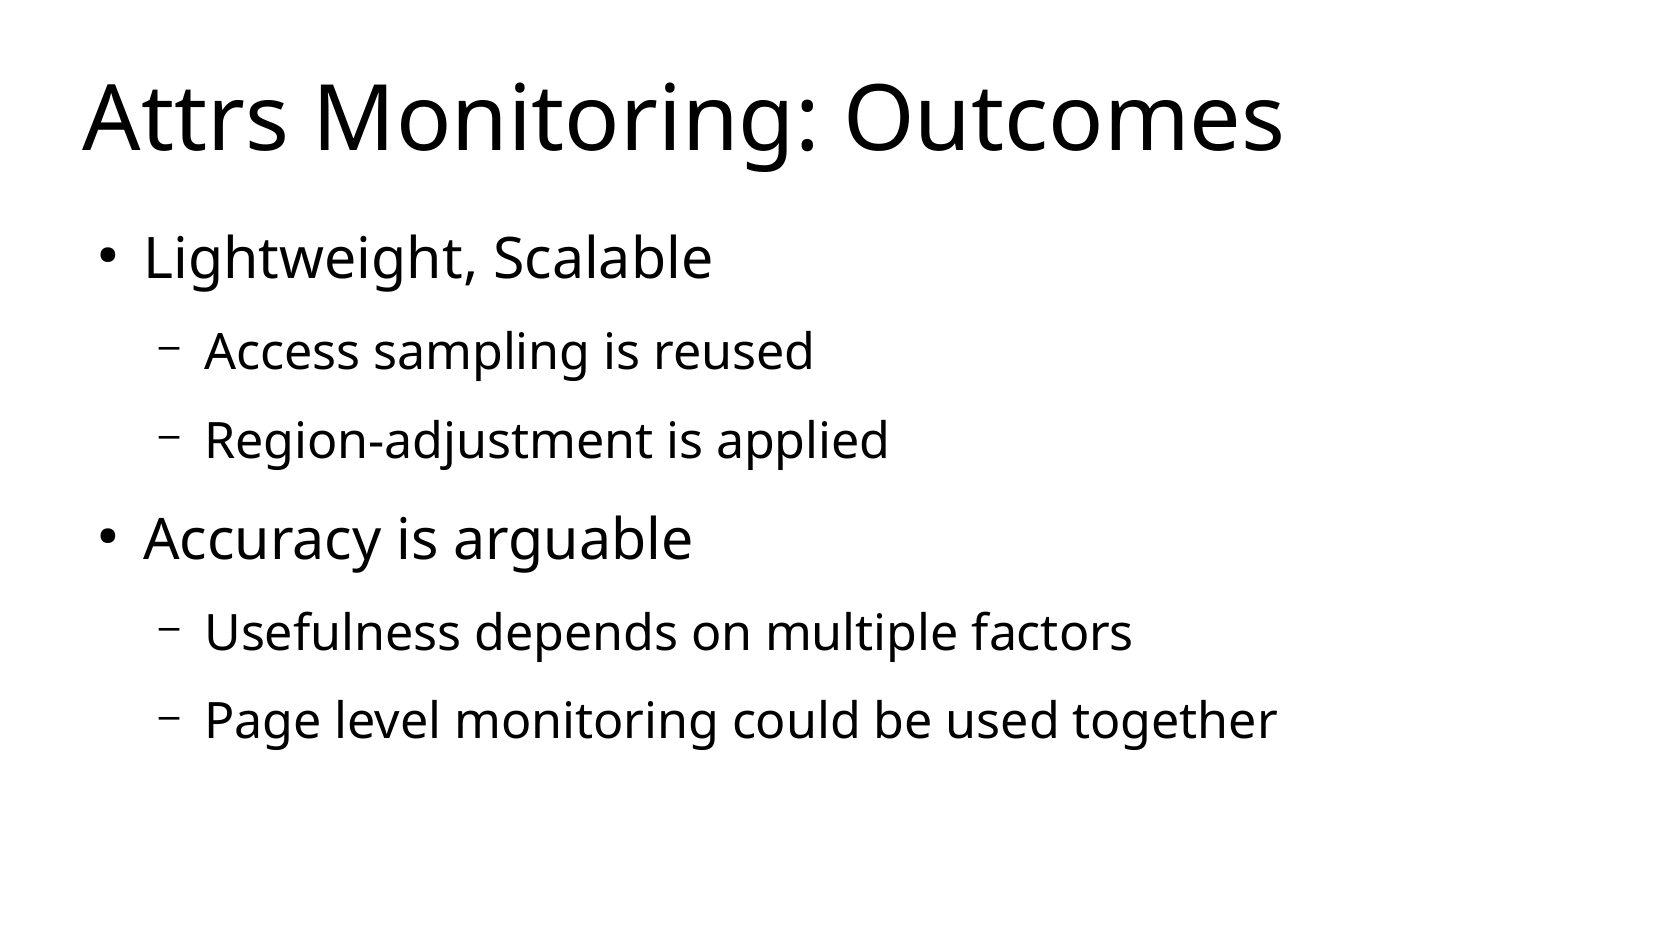

# Attrs Monitoring: Outcomes
Lightweight, Scalable
Access sampling is reused
Region-adjustment is applied
Accuracy is arguable
Usefulness depends on multiple factors
Page level monitoring could be used together